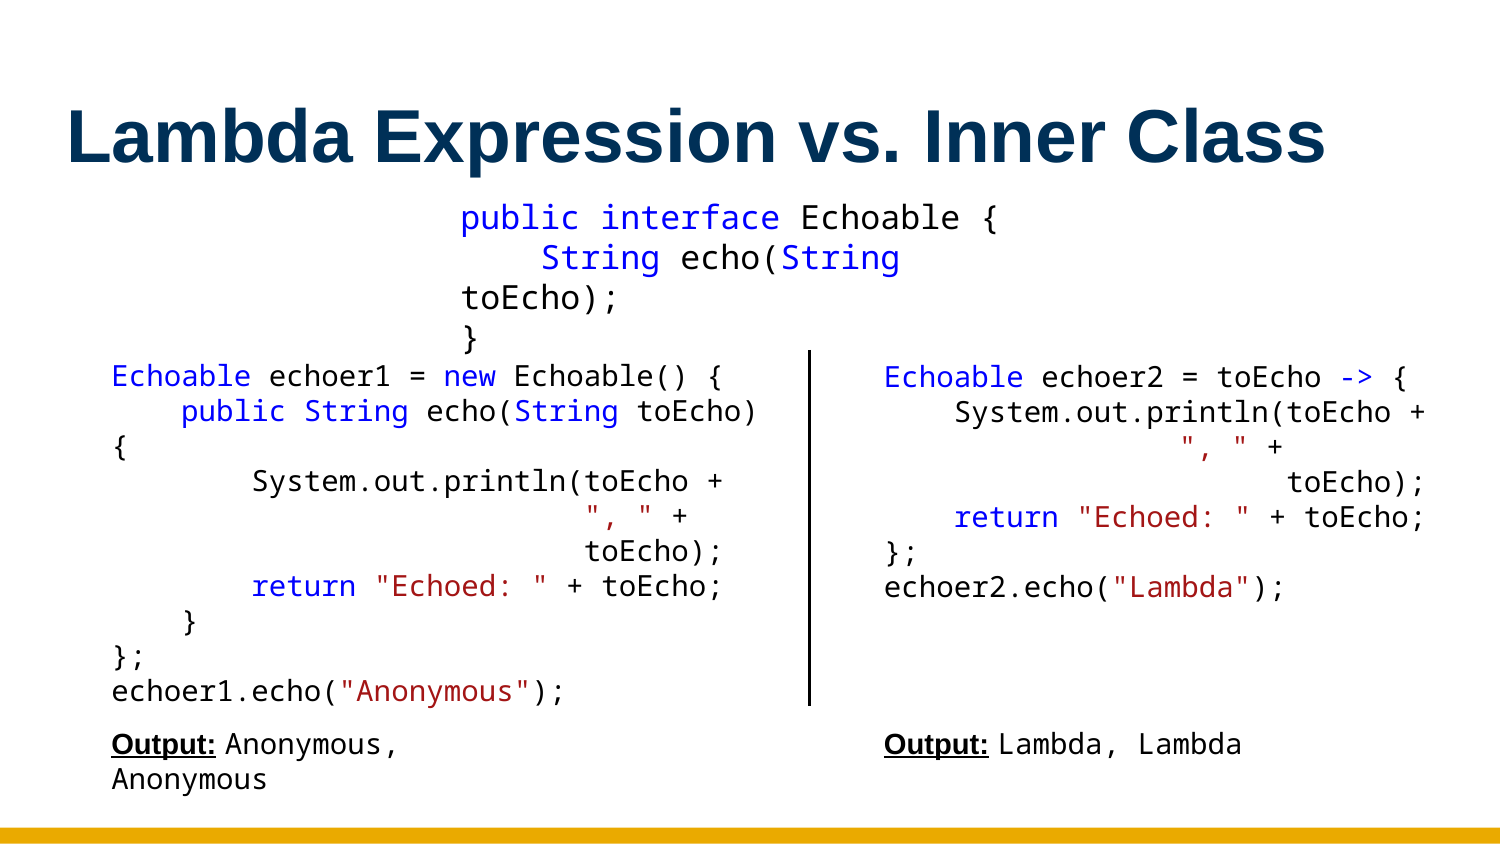

# Lambda Expression vs. Inner Class
public interface Echoable {
    String echo(String toEcho);
}
Echoable echoer1 = new Echoable() {
 public String echo(String toEcho) {
 System.out.println(toEcho +
 ", " +
 toEcho);
 return "Echoed: " + toEcho;
 }
};
echoer1.echo("Anonymous");
Echoable echoer2 = toEcho -> {
 System.out.println(toEcho + 		 ", " +
 toEcho);
 return "Echoed: " + toEcho;
};
echoer2.echo("Lambda");
Output: Anonymous, Anonymous
Output: Lambda, Lambda